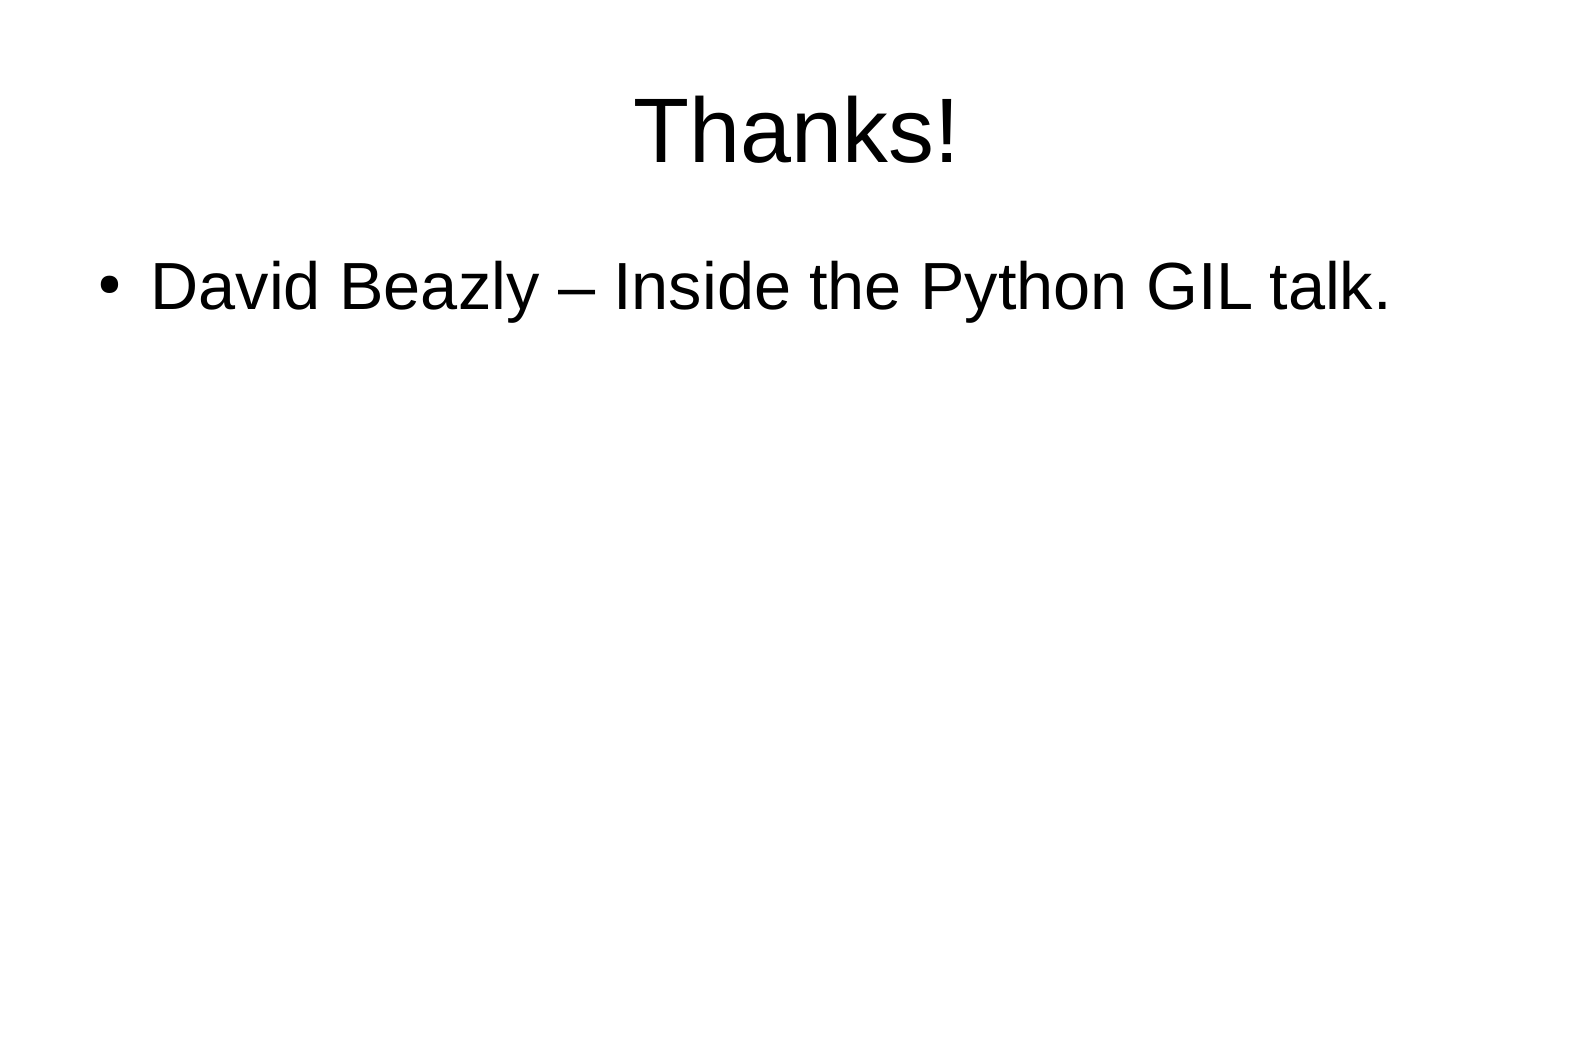

# Thanks!
David Beazly – Inside the Python GIL talk.